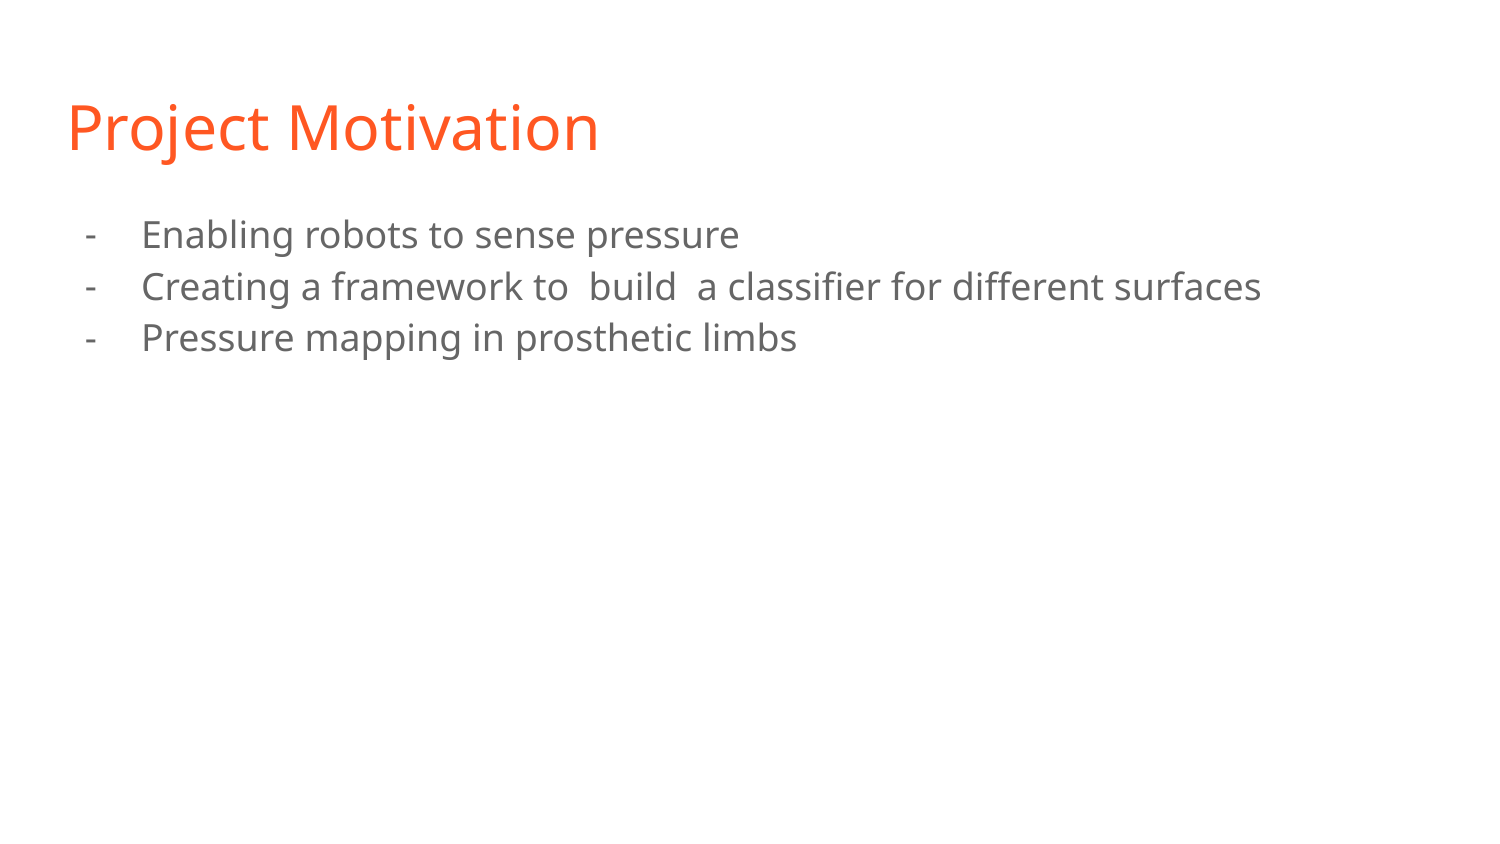

# Project Motivation
Enabling robots to sense pressure
Creating a framework to build a classifier for different surfaces
Pressure mapping in prosthetic limbs